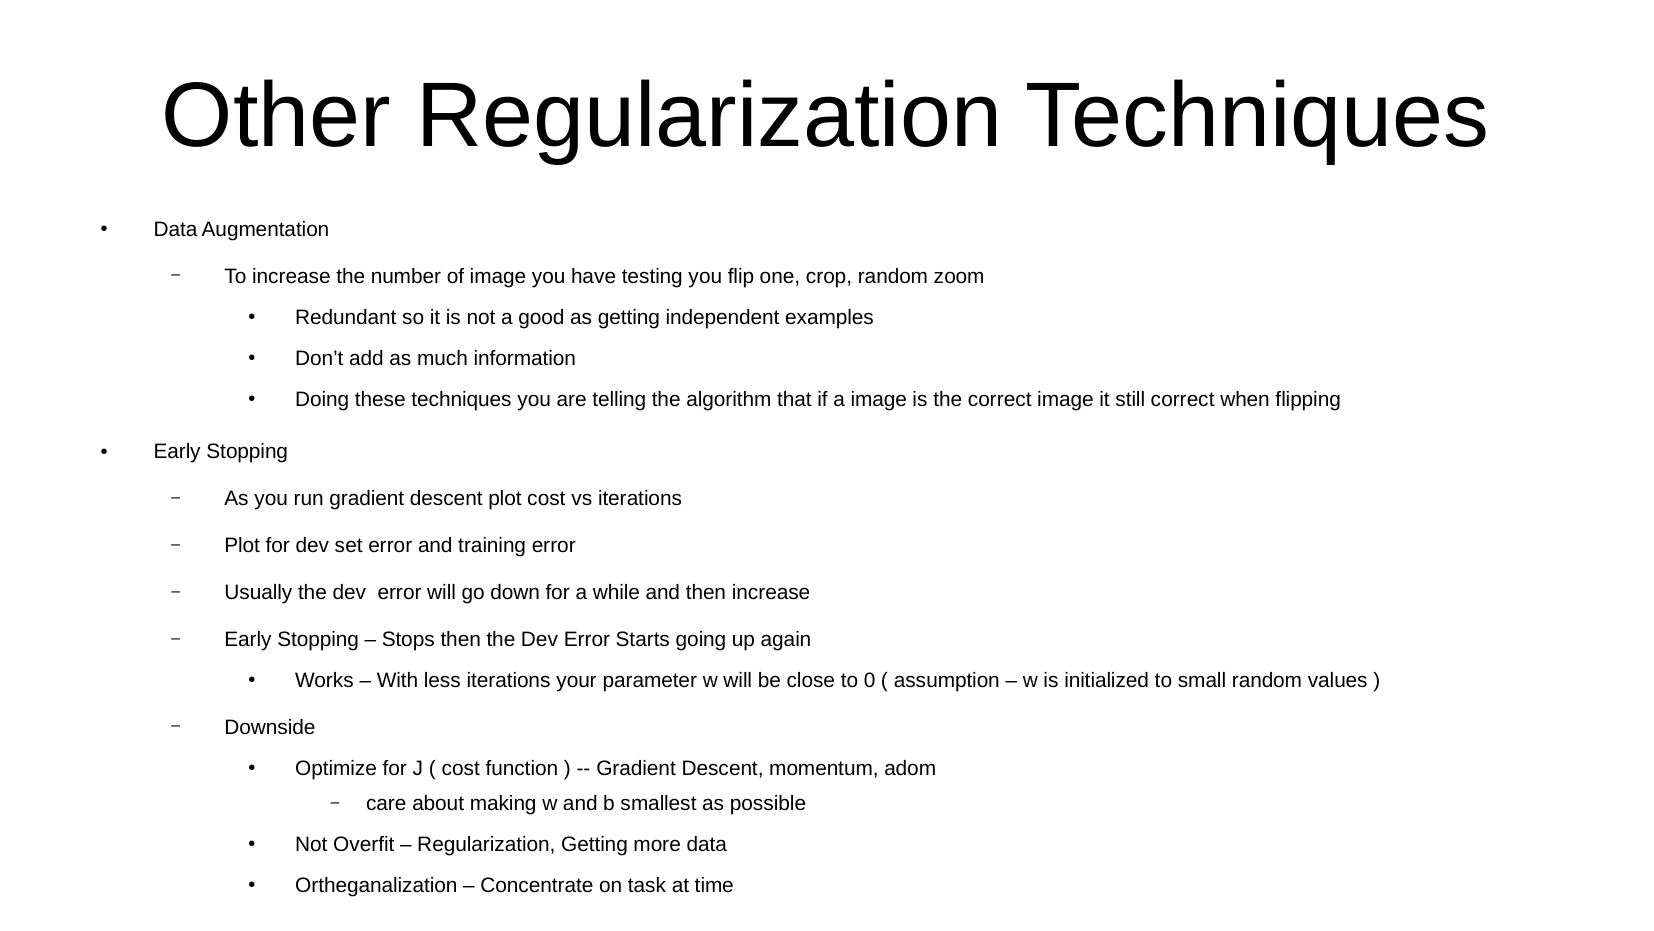

# Other Regularization Techniques
Data Augmentation
To increase the number of image you have testing you flip one, crop, random zoom
Redundant so it is not a good as getting independent examples
Don’t add as much information
Doing these techniques you are telling the algorithm that if a image is the correct image it still correct when flipping
Early Stopping
As you run gradient descent plot cost vs iterations
Plot for dev set error and training error
Usually the dev error will go down for a while and then increase
Early Stopping – Stops then the Dev Error Starts going up again
Works – With less iterations your parameter w will be close to 0 ( assumption – w is initialized to small random values )
Downside
Optimize for J ( cost function ) -- Gradient Descent, momentum, adom
care about making w and b smallest as possible
Not Overfit – Regularization, Getting more data
Ortheganalization – Concentrate on task at time